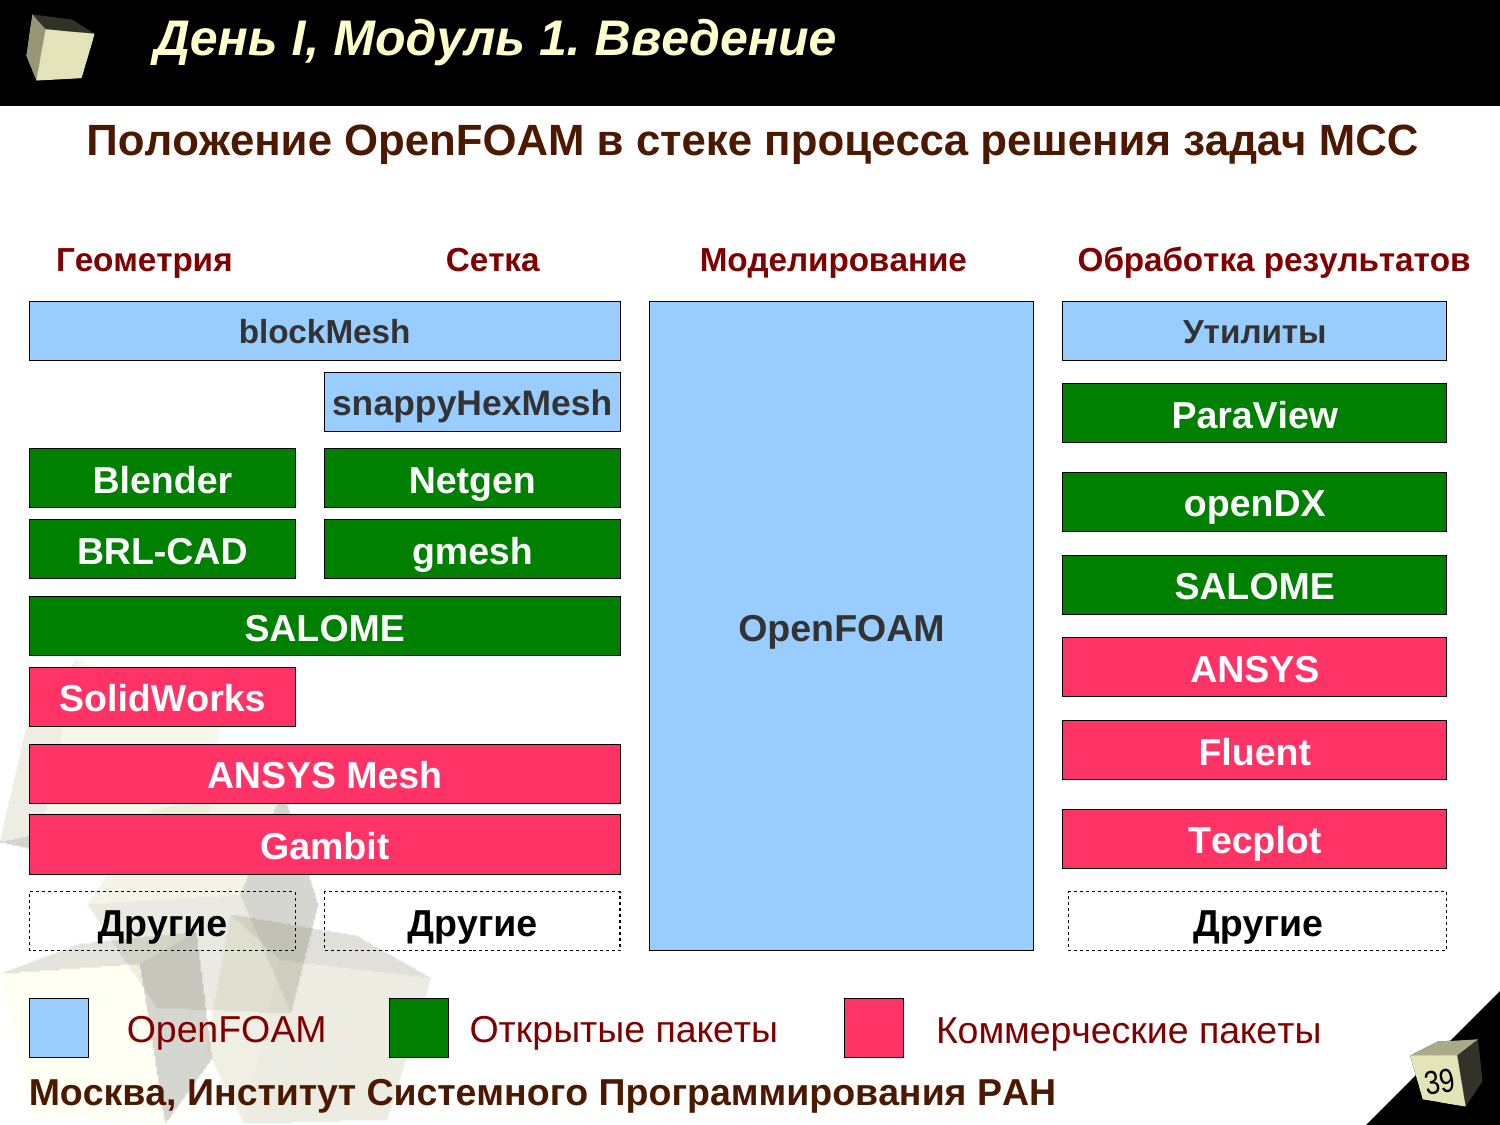

Положение OpenFOAM в стеке процесса решения задач МСС
Геометрия
Сетка
Моделирование
Обработка результатов
blockMesh
OpenFOAM
Утилиты
snappyHexMesh
ParaView
Blender
Netgen
openDX
BRL-CAD
gmesh
SALOME
SALOME
ANSYS
SolidWorks
Fluent
ANSYS Mesh
Tecplot
Gambit
Другие
Другие
Другие
OpenFOAM
Открытые пакеты
Коммерческие пакеты